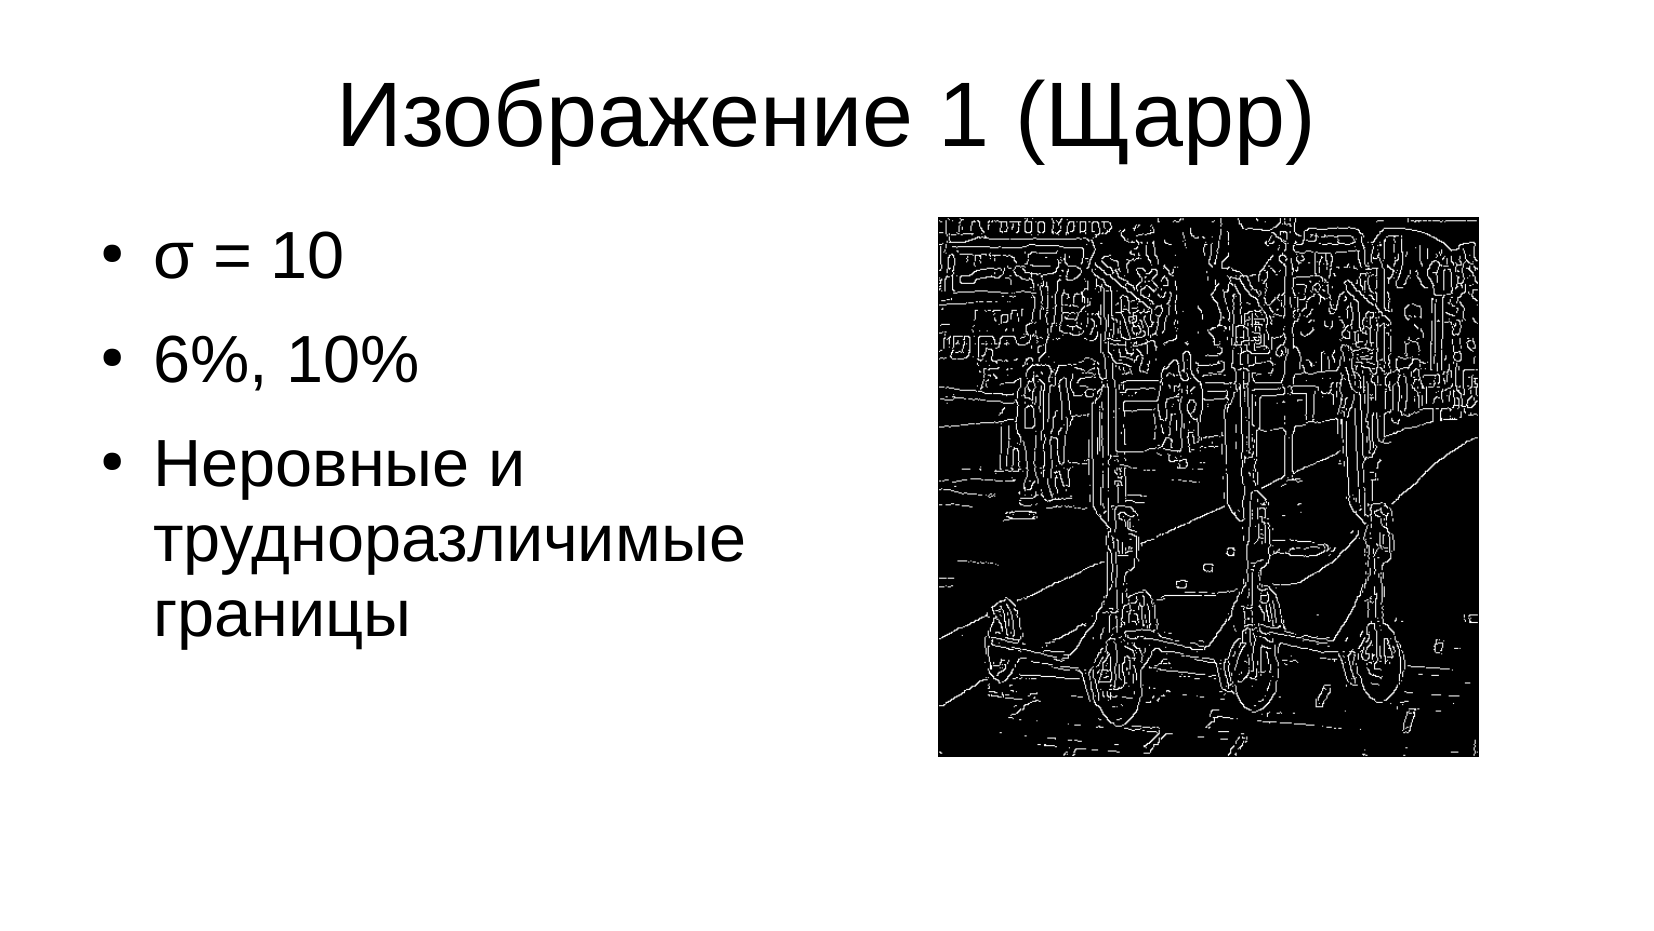

# Изображение 1 (Щарр)
σ = 10
6%, 10%
Неровные и трудноразличимые границы